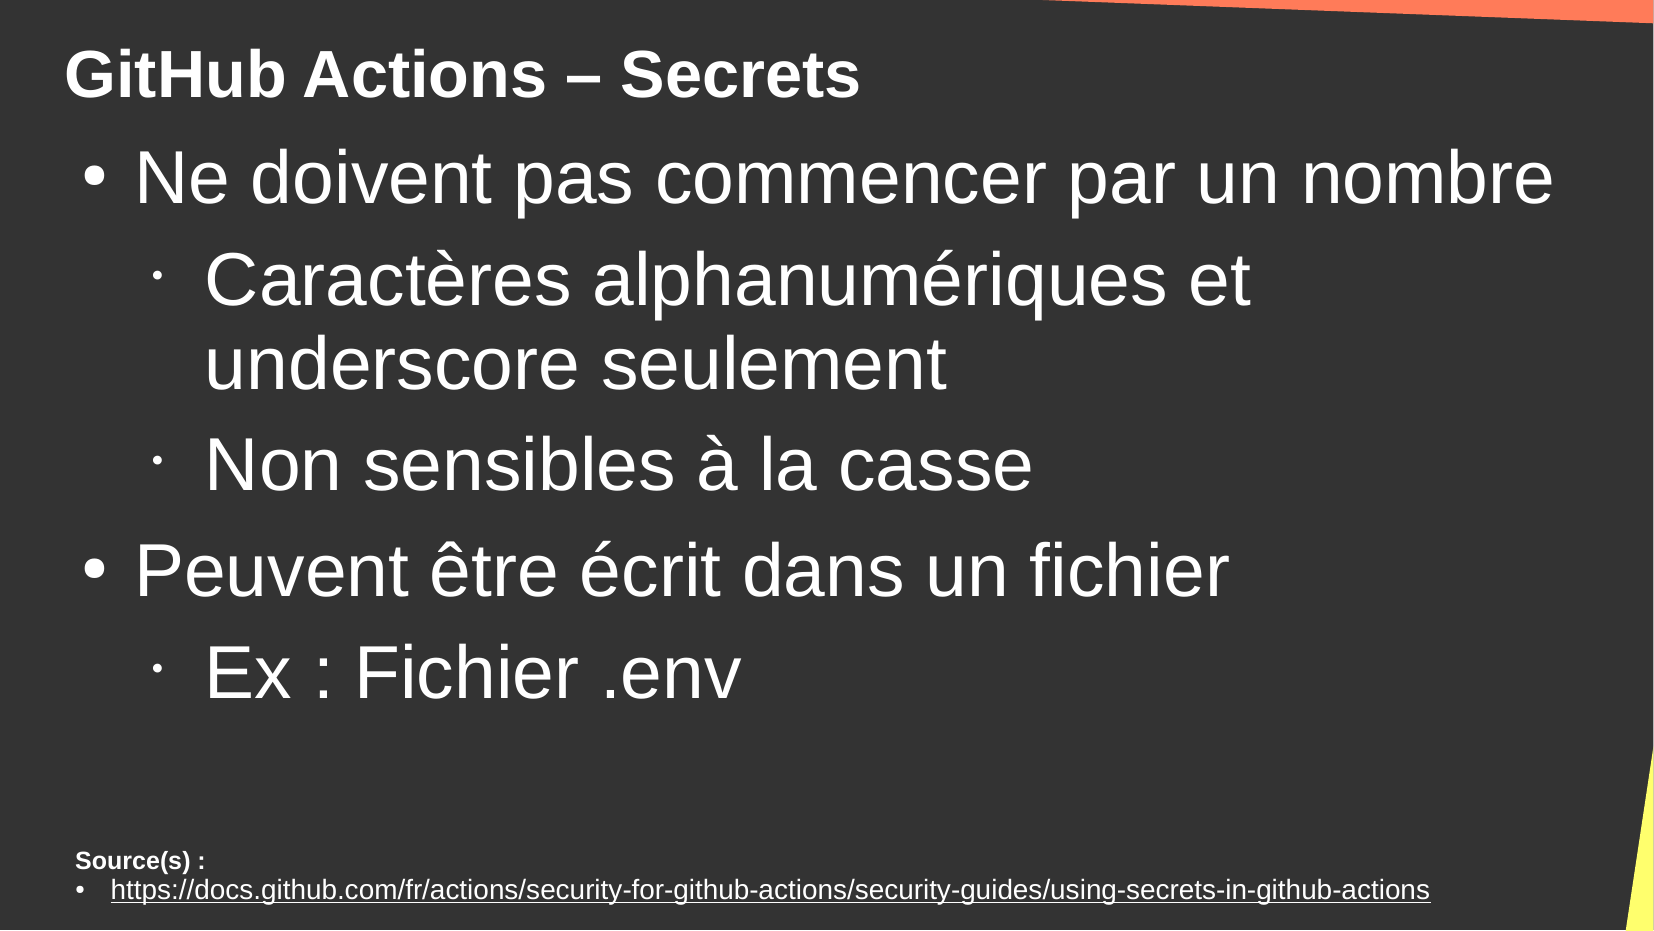

# GitHub Actions – Secrets
Ne doivent pas commencer par un nombre
Caractères alphanumériques et underscore seulement
Non sensibles à la casse
Peuvent être écrit dans un fichier
Ex : Fichier .env
Source(s) :
https://docs.github.com/fr/actions/security-for-github-actions/security-guides/using-secrets-in-github-actions